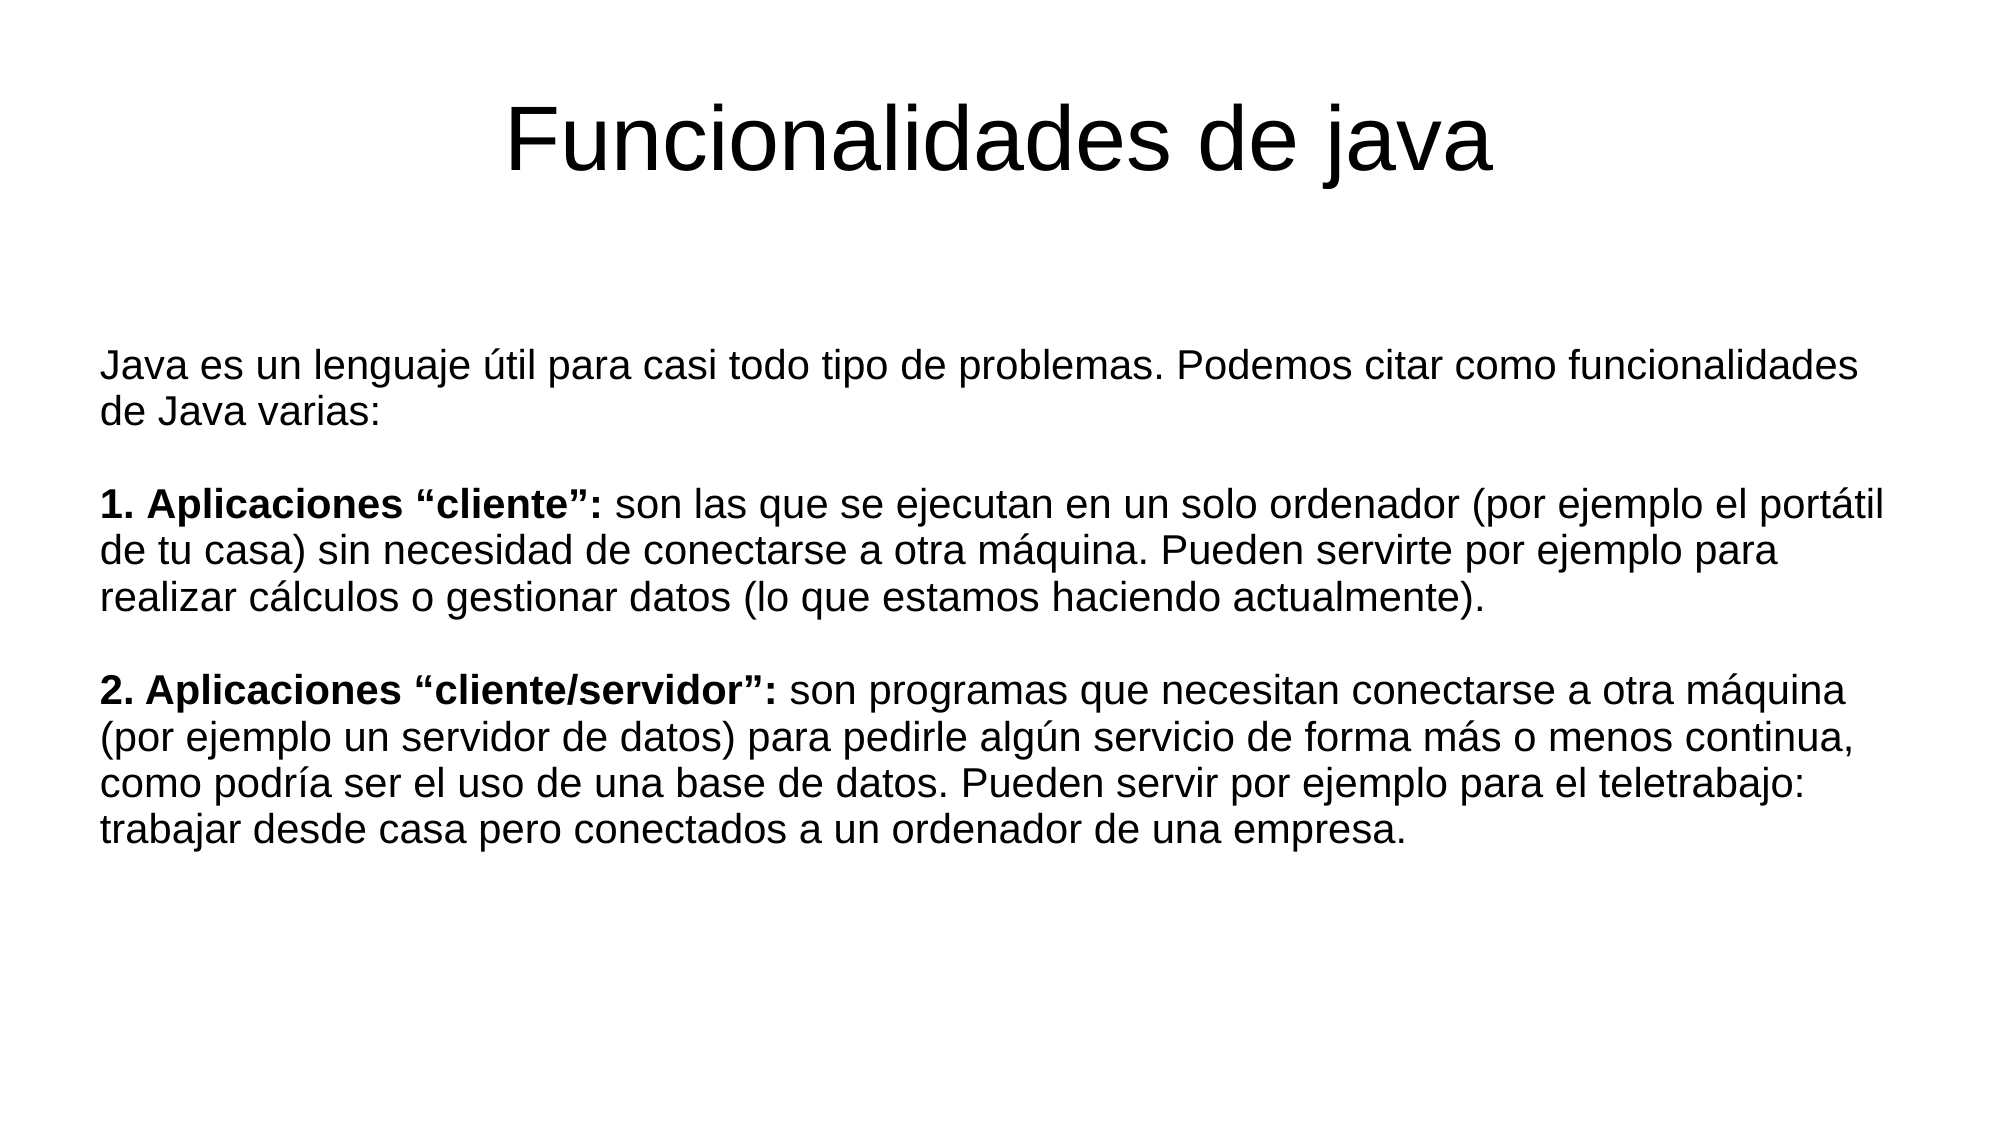

# Funcionalidades de java
Java es un lenguaje útil para casi todo tipo de problemas. Podemos citar como funcionalidades de Java varias:
1. Aplicaciones “cliente”: son las que se ejecutan en un solo ordenador (por ejemplo el portátil de tu casa) sin necesidad de conectarse a otra máquina. Pueden servirte por ejemplo para realizar cálculos o gestionar datos (lo que estamos haciendo actualmente).
2. Aplicaciones “cliente/servidor”: son programas que necesitan conectarse a otra máquina (por ejemplo un servidor de datos) para pedirle algún servicio de forma más o menos continua, como podría ser el uso de una base de datos. Pueden servir por ejemplo para el teletrabajo: trabajar desde casa pero conectados a un ordenador de una empresa.